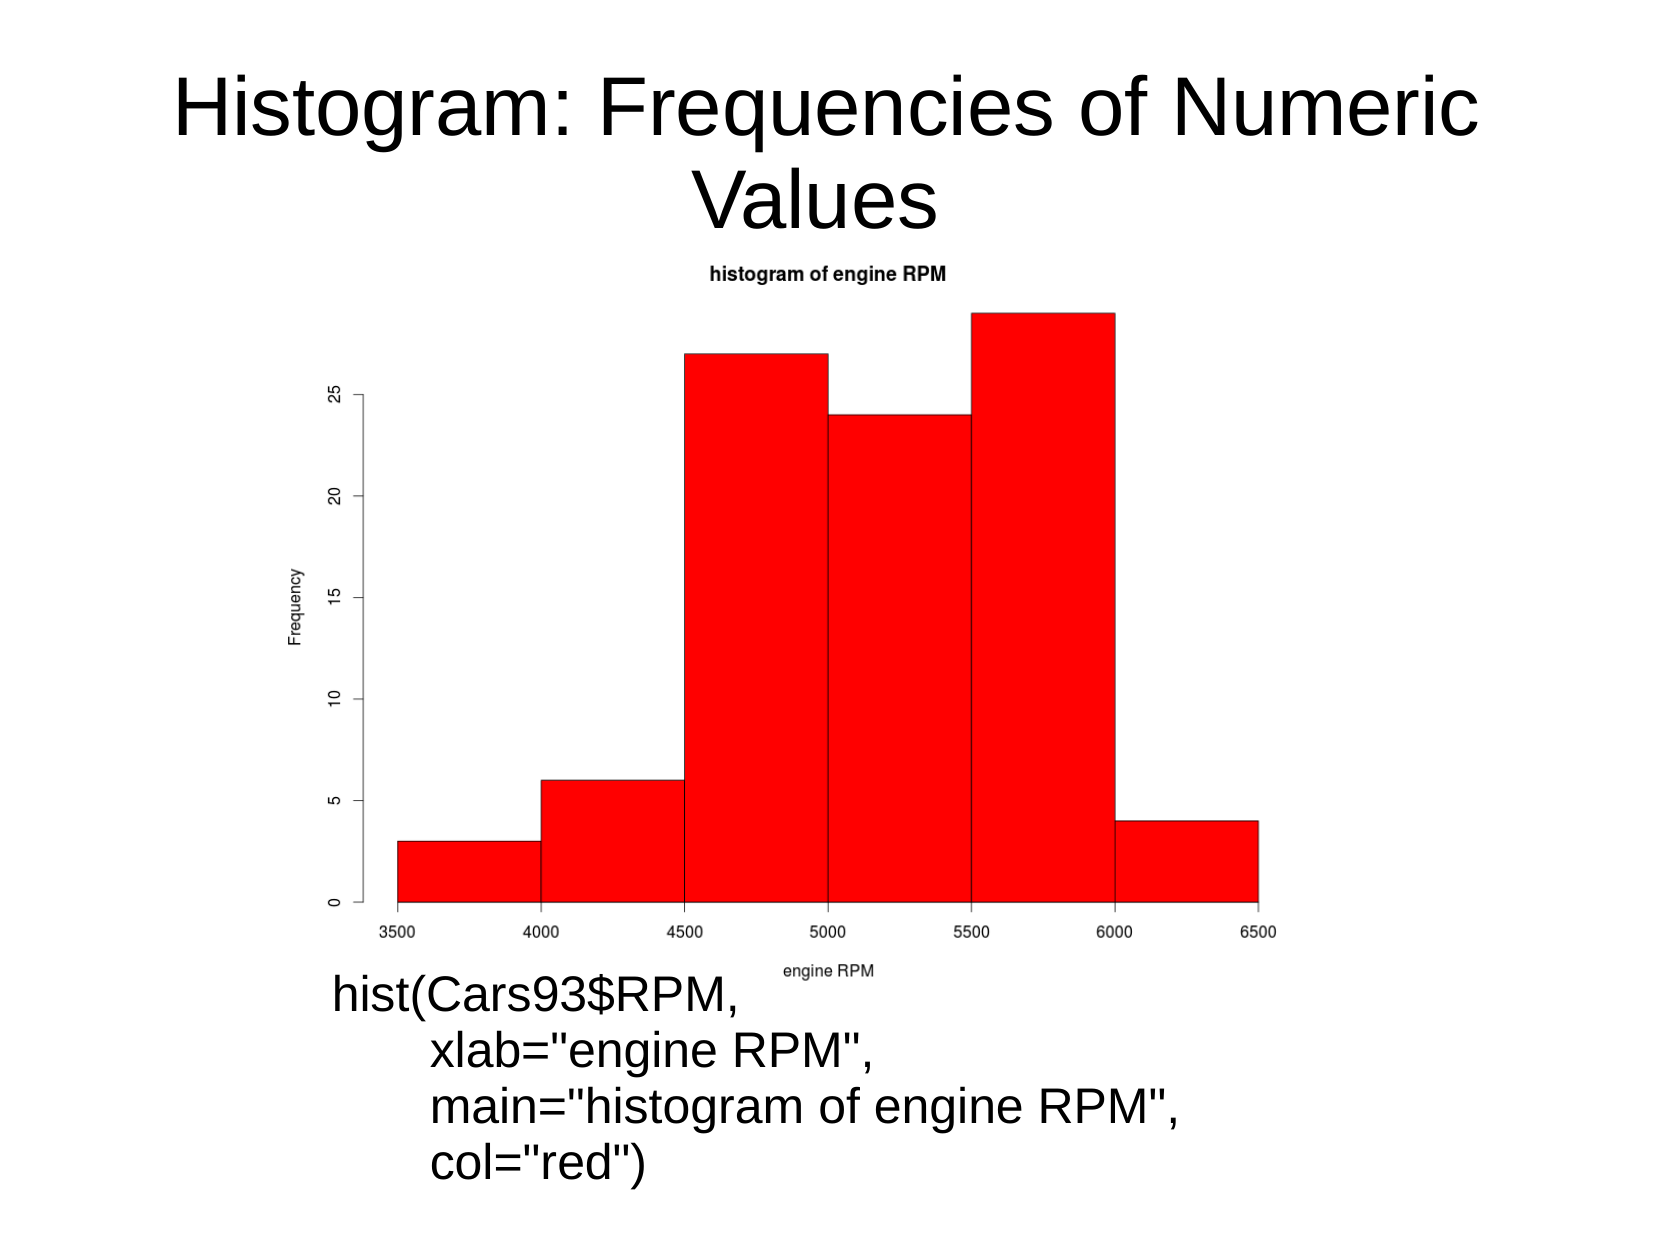

# Histogram: Frequencies of Numeric Values
 hist(Cars93$RPM,
 xlab="engine RPM",
 main="histogram of engine RPM",
 col="red")